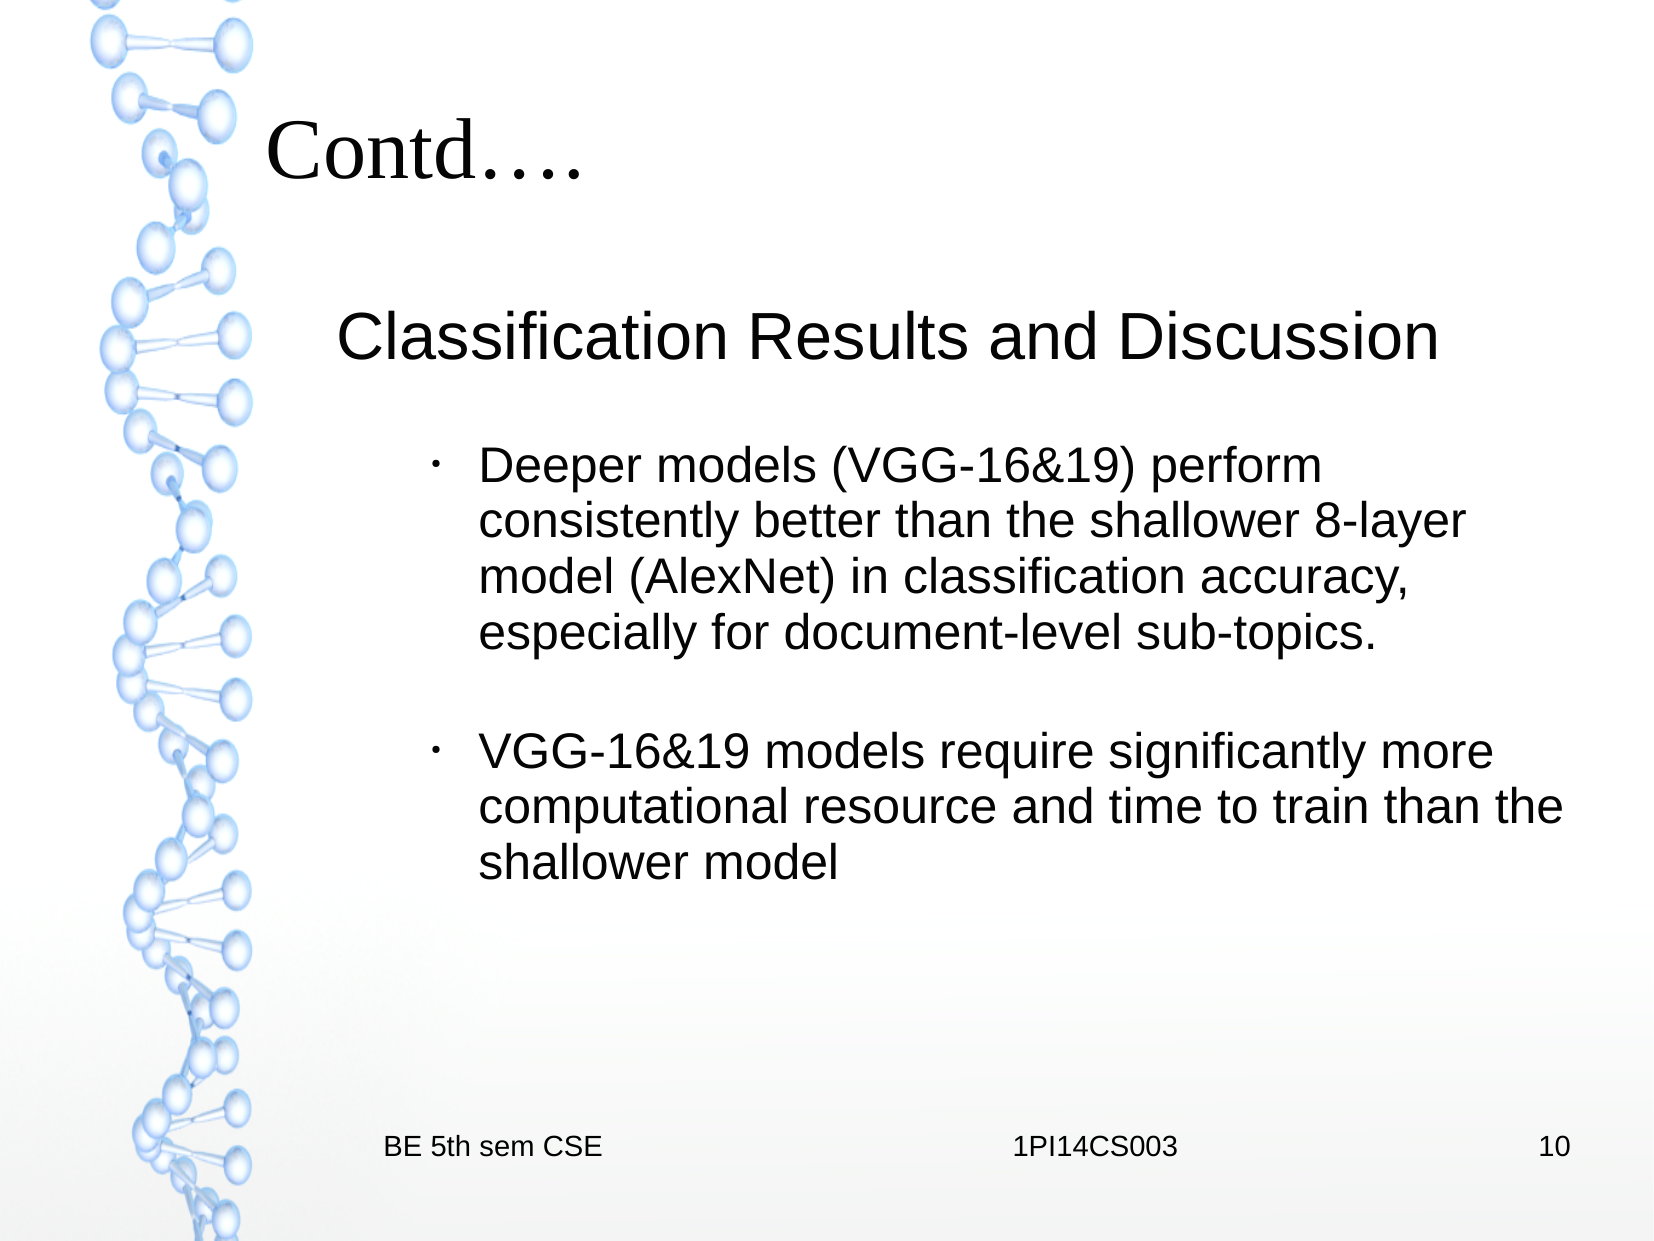

# Contd….
Classification Results and Discussion
Deeper models (VGG-16&19) perform consistently better than the shallower 8-layer model (AlexNet) in classification accuracy, especially for document-level sub-topics.
VGG-16&19 models require significantly more computational resource and time to train than the shallower model
 BE 5th sem CSE
1PI14CS003
10